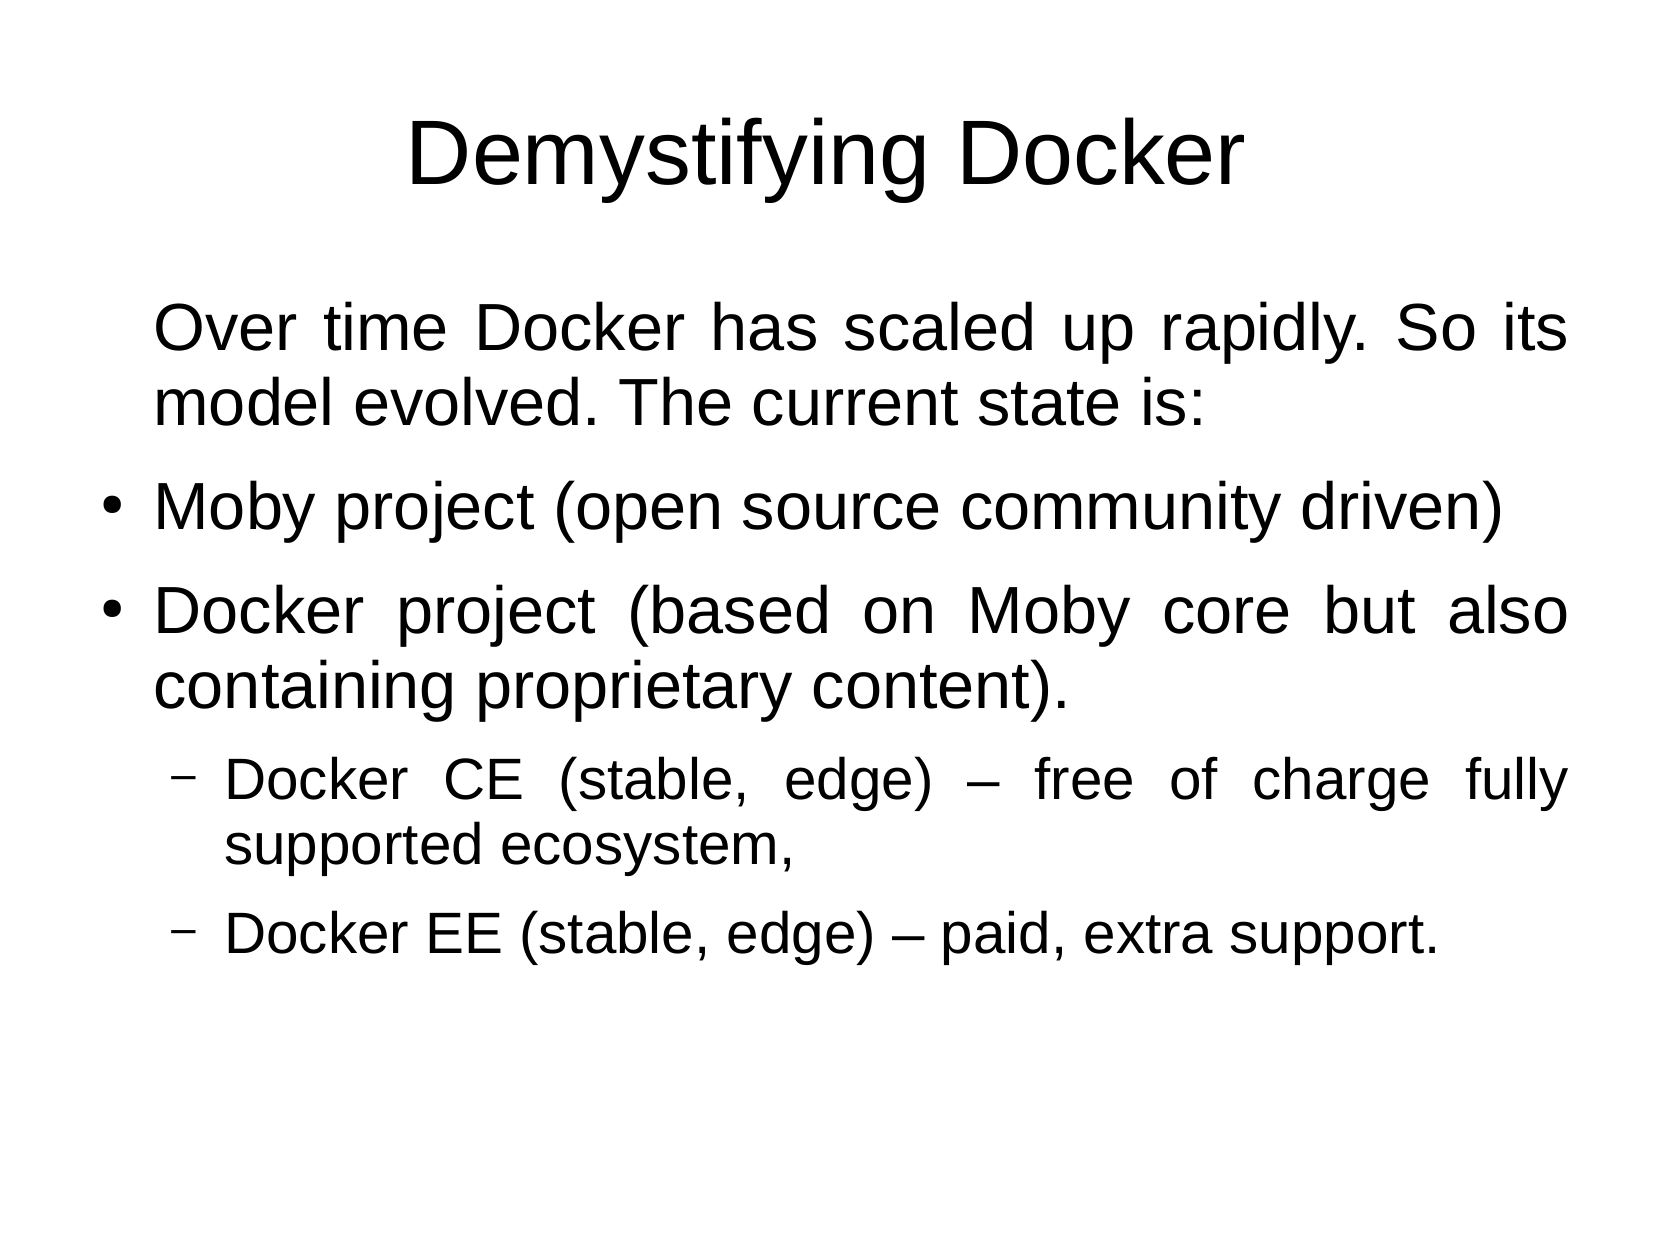

# Demystifying Docker
Over time Docker has scaled up rapidly. So its model evolved. The current state is:
Moby project (open source community driven)
Docker project (based on Moby core but also containing proprietary content).
Docker CE (stable, edge) – free of charge fully supported ecosystem,
Docker EE (stable, edge) – paid, extra support.